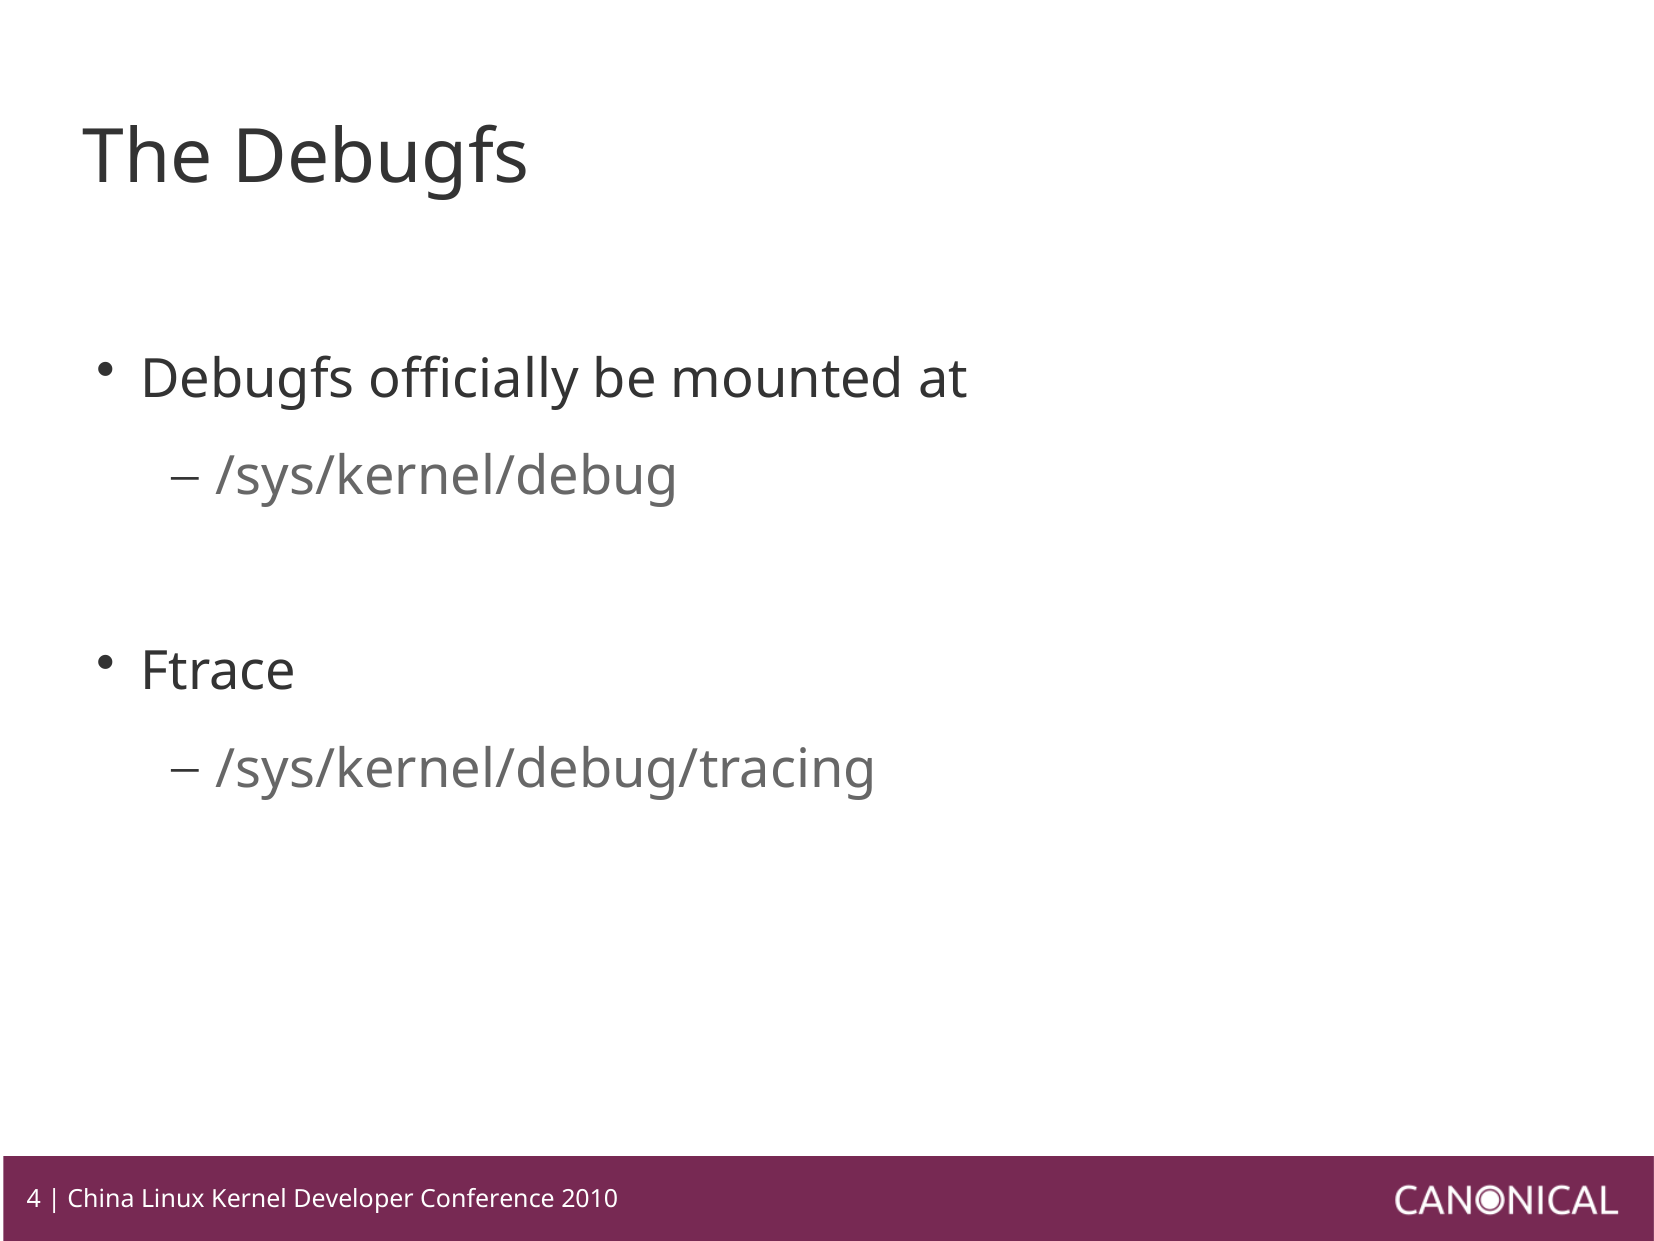

# The Debugfs
Debugfs officially be mounted at
/sys/kernel/debug
Ftrace
/sys/kernel/debug/tracing